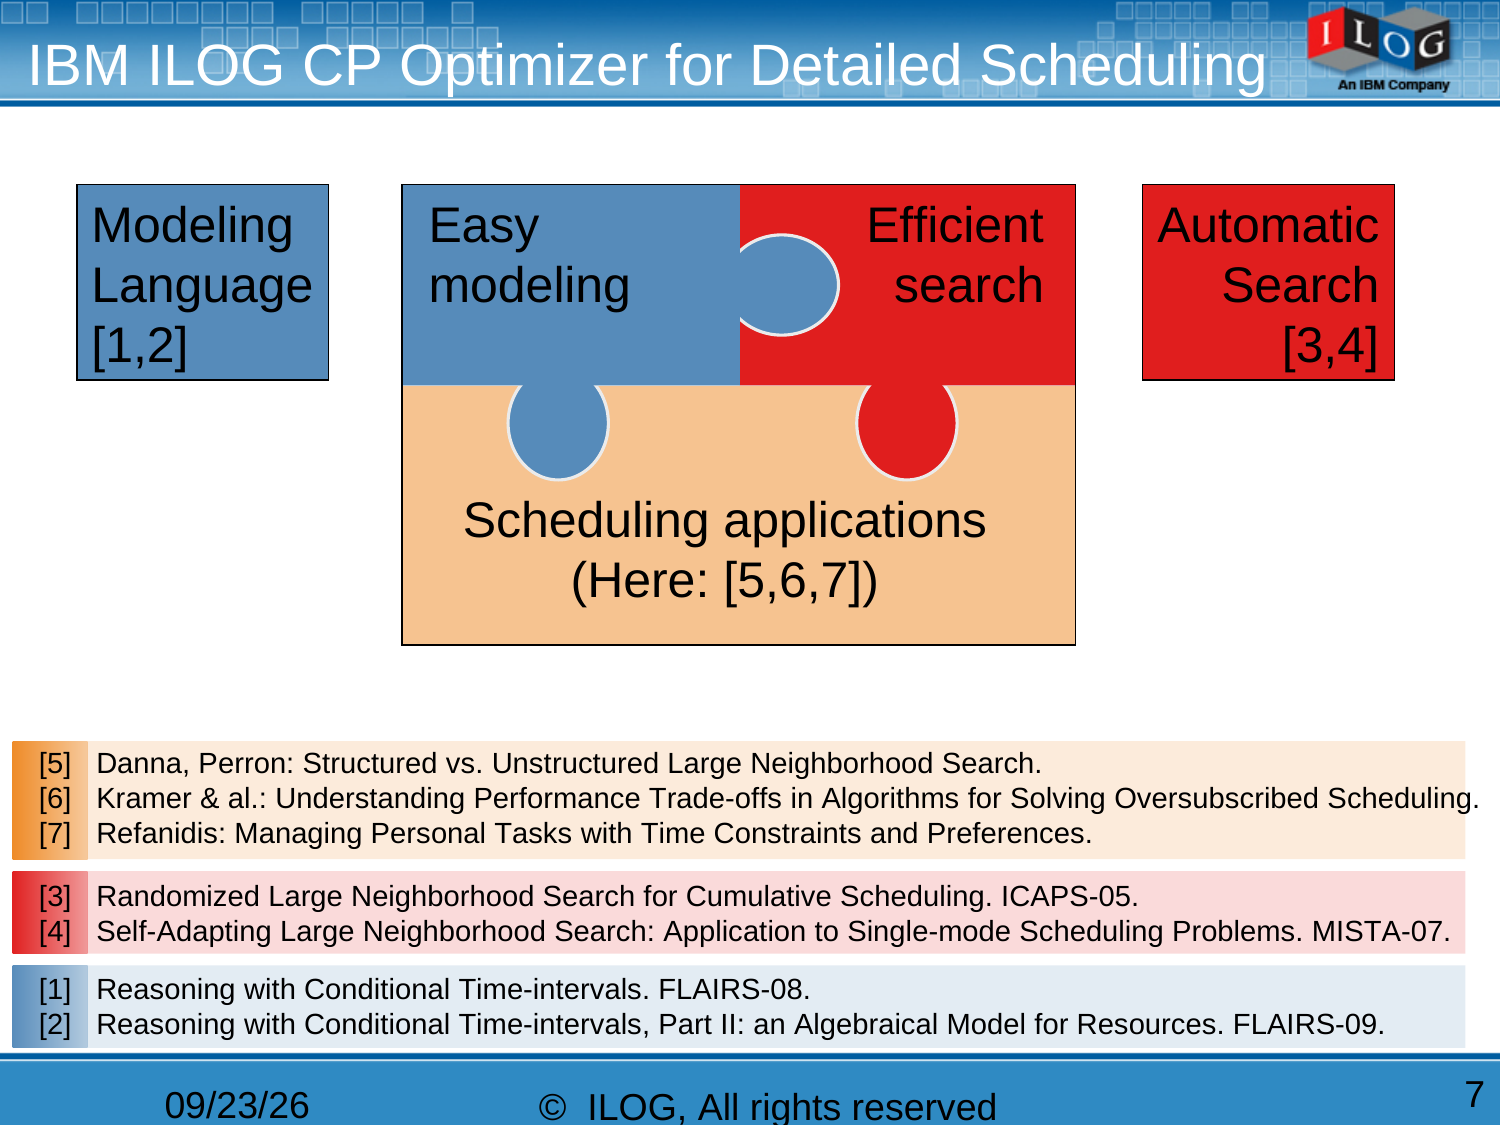

# IBM ILOG CP Optimizer for Detailed Scheduling
Modeling
Language
[1,2]
Easy
modeling
Efficient
search
Scheduling applications
(Here: [5,6,7])
Automatic
Search
[3,4]
[5] Danna, Perron: Structured vs. Unstructured Large Neighborhood Search.
[6] Kramer & al.: Understanding Performance Trade-offs in Algorithms for Solving Oversubscribed Scheduling.
[7] Refanidis: Managing Personal Tasks with Time Constraints and Preferences.
[3] Randomized Large Neighborhood Search for Cumulative Scheduling. ICAPS-05.
[4] Self-Adapting Large Neighborhood Search: Application to Single-mode Scheduling Problems. MISTA-07.
[1] Reasoning with Conditional Time-intervals. FLAIRS-08.
[2] Reasoning with Conditional Time-intervals, Part II: an Algebraical Model for Resources. FLAIRS-09.
7
© ILOG, All rights reserved